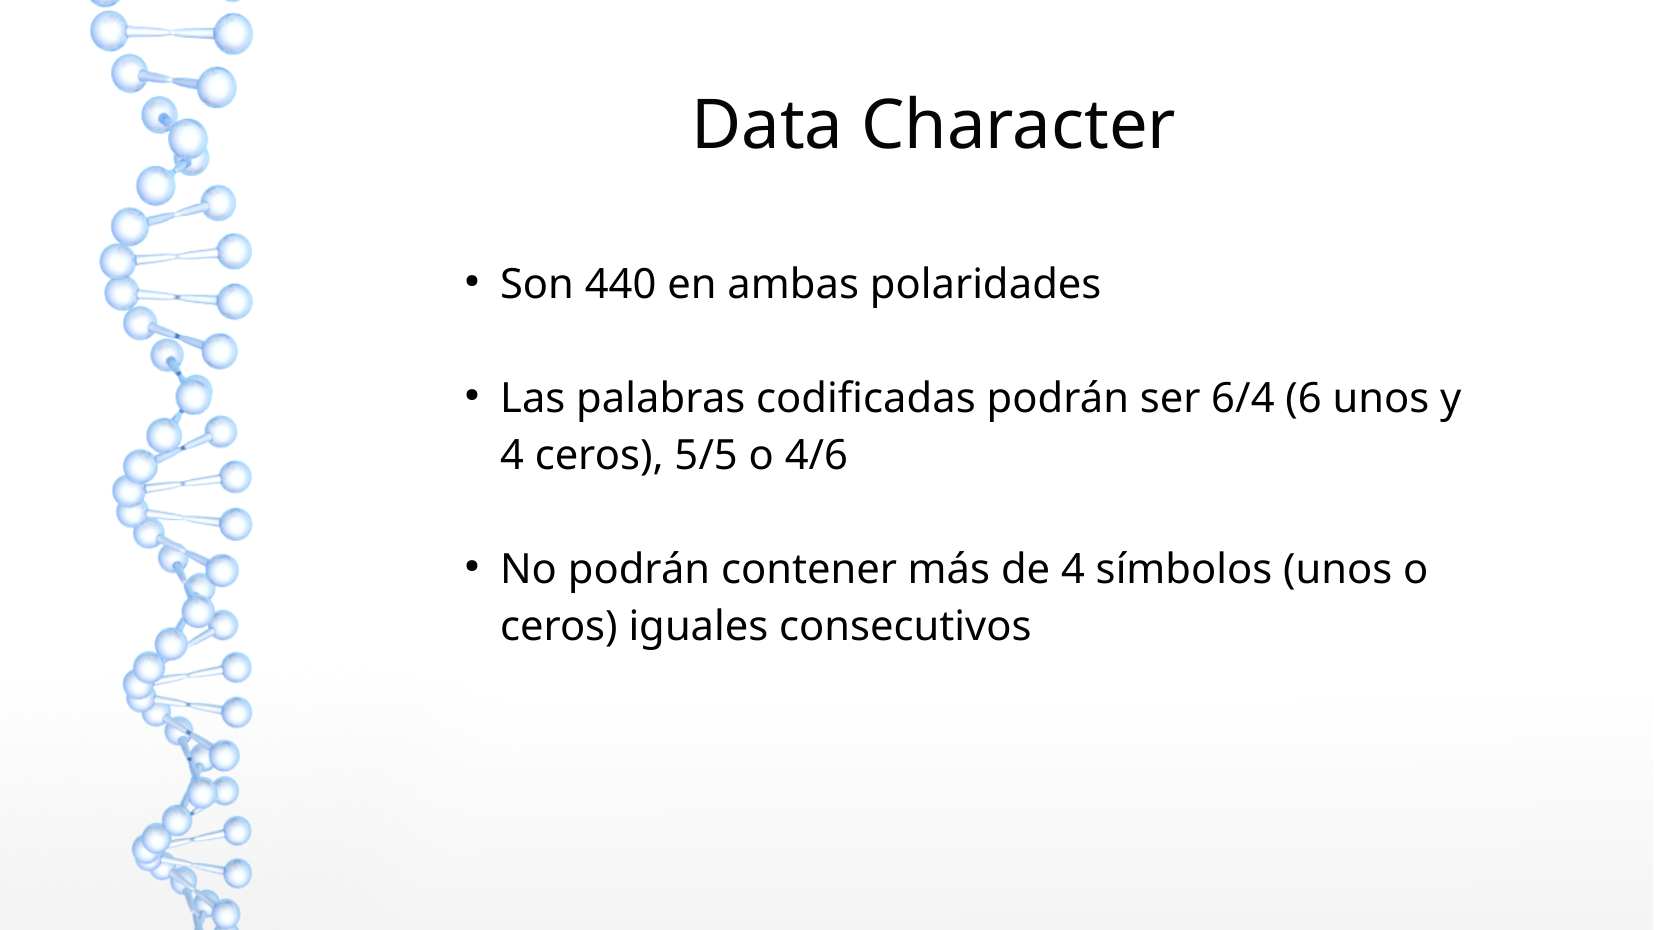

# Data Character
Son 440 en ambas polaridades
Las palabras codificadas podrán ser 6/4 (6 unos y 4 ceros), 5/5 o 4/6
No podrán contener más de 4 símbolos (unos o ceros) iguales consecutivos
13